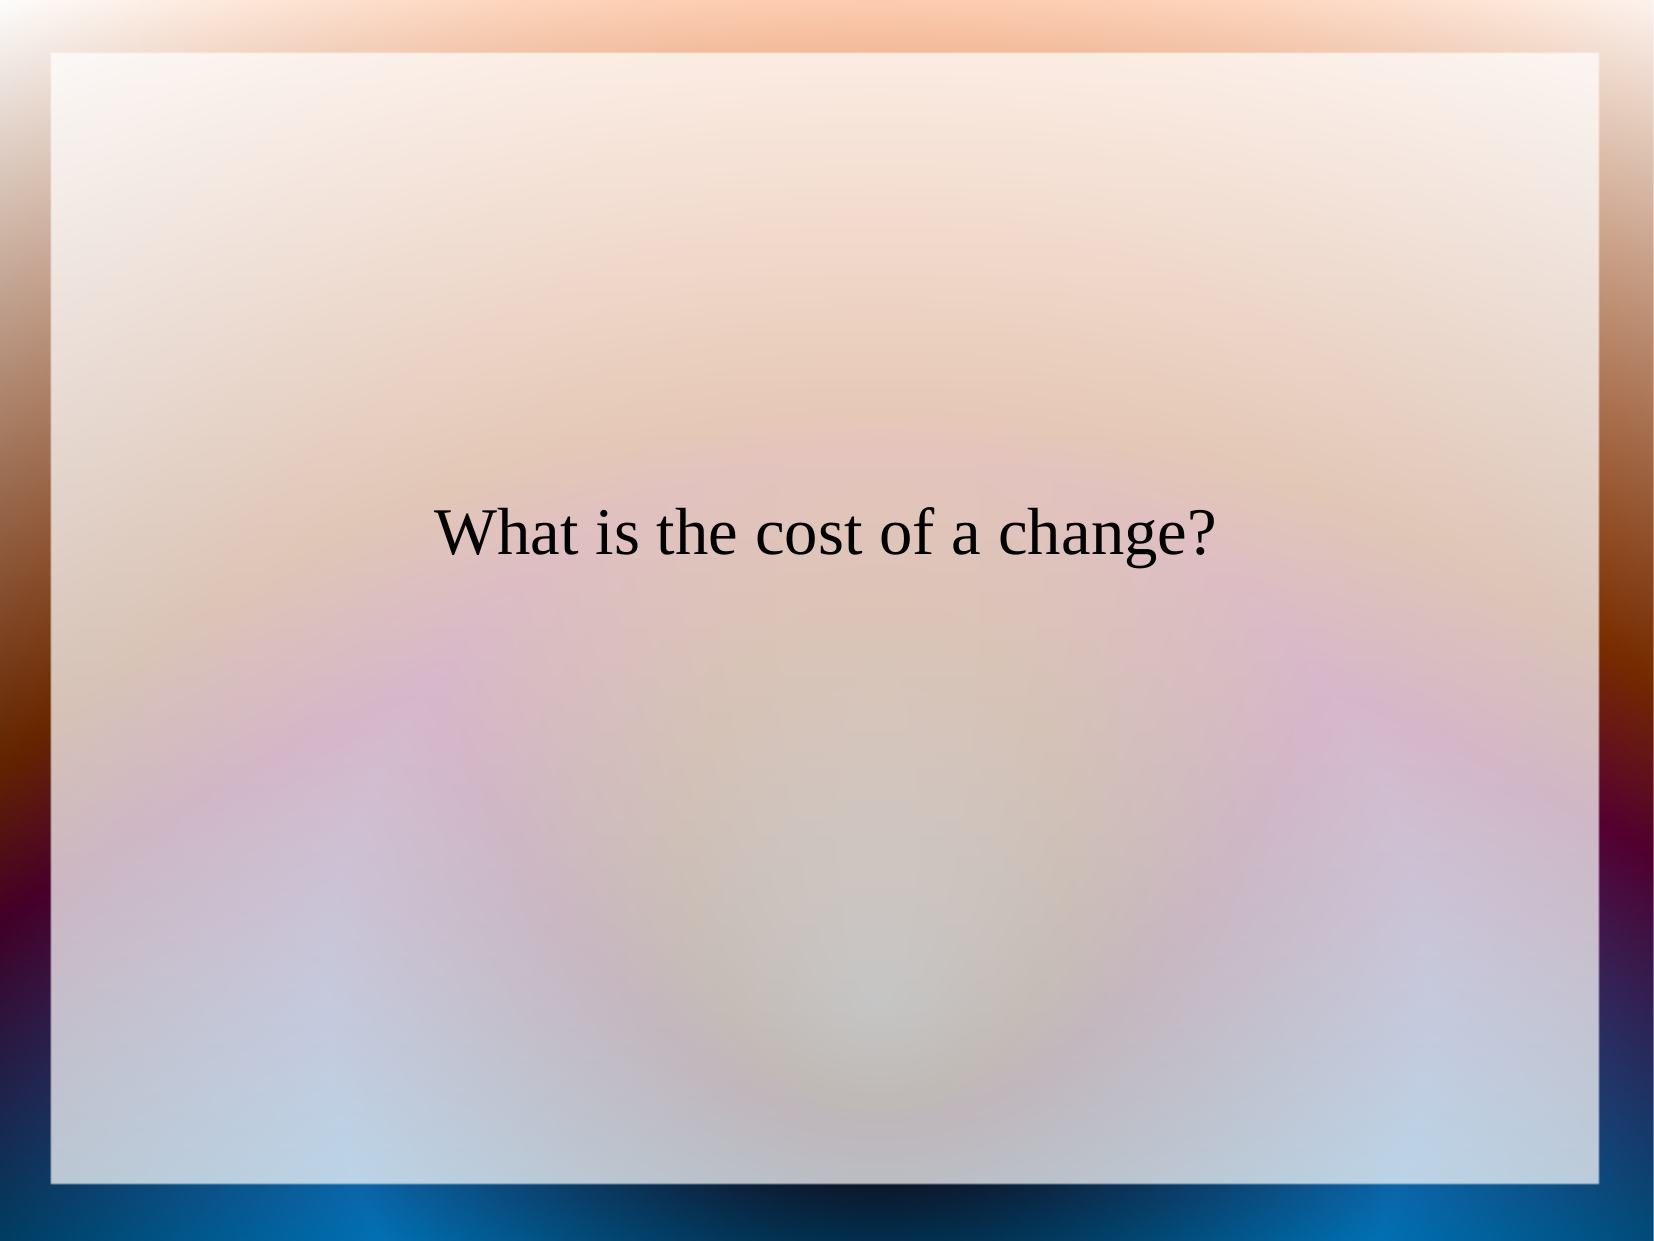

# What is the cost of a change?